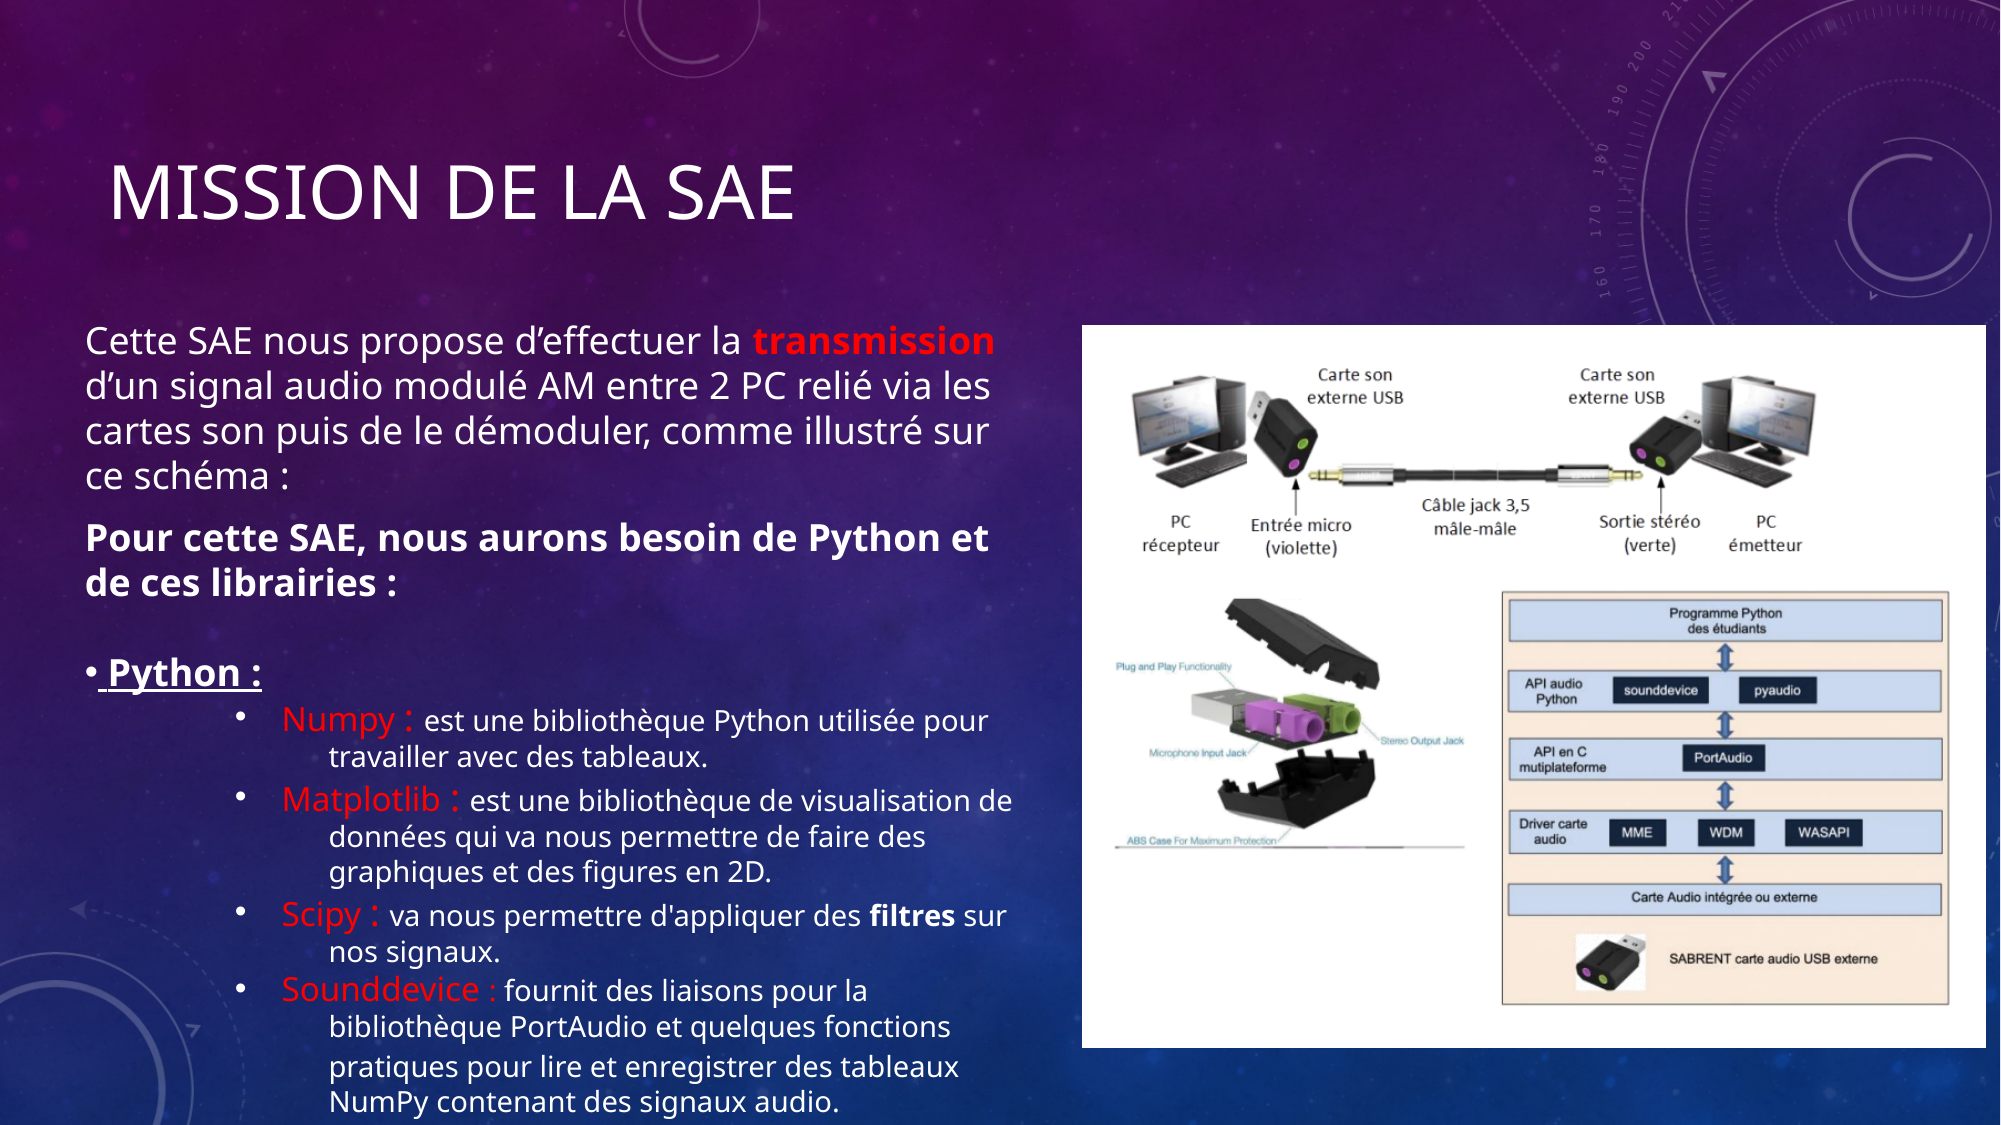

Mission de la sae
Cette SAE nous propose d’effectuer la transmission d’un signal audio modulé AM entre 2 PC relié via les cartes son puis de le démoduler, comme illustré sur ce schéma :
Pour cette SAE, nous aurons besoin de Python et de ces librairies :
 Python :
Numpy : est une bibliothèque Python utilisée pour travailler avec des tableaux.
Matplotlib : est une bibliothèque de visualisation de données qui va nous permettre de faire des graphiques et des figures en 2D.
Scipy : va nous permettre d'appliquer des filtres sur nos signaux.
Sounddevice : fournit des liaisons pour la bibliothèque PortAudio et quelques fonctions pratiques pour lire et enregistrer des tableaux NumPy contenant des signaux audio.